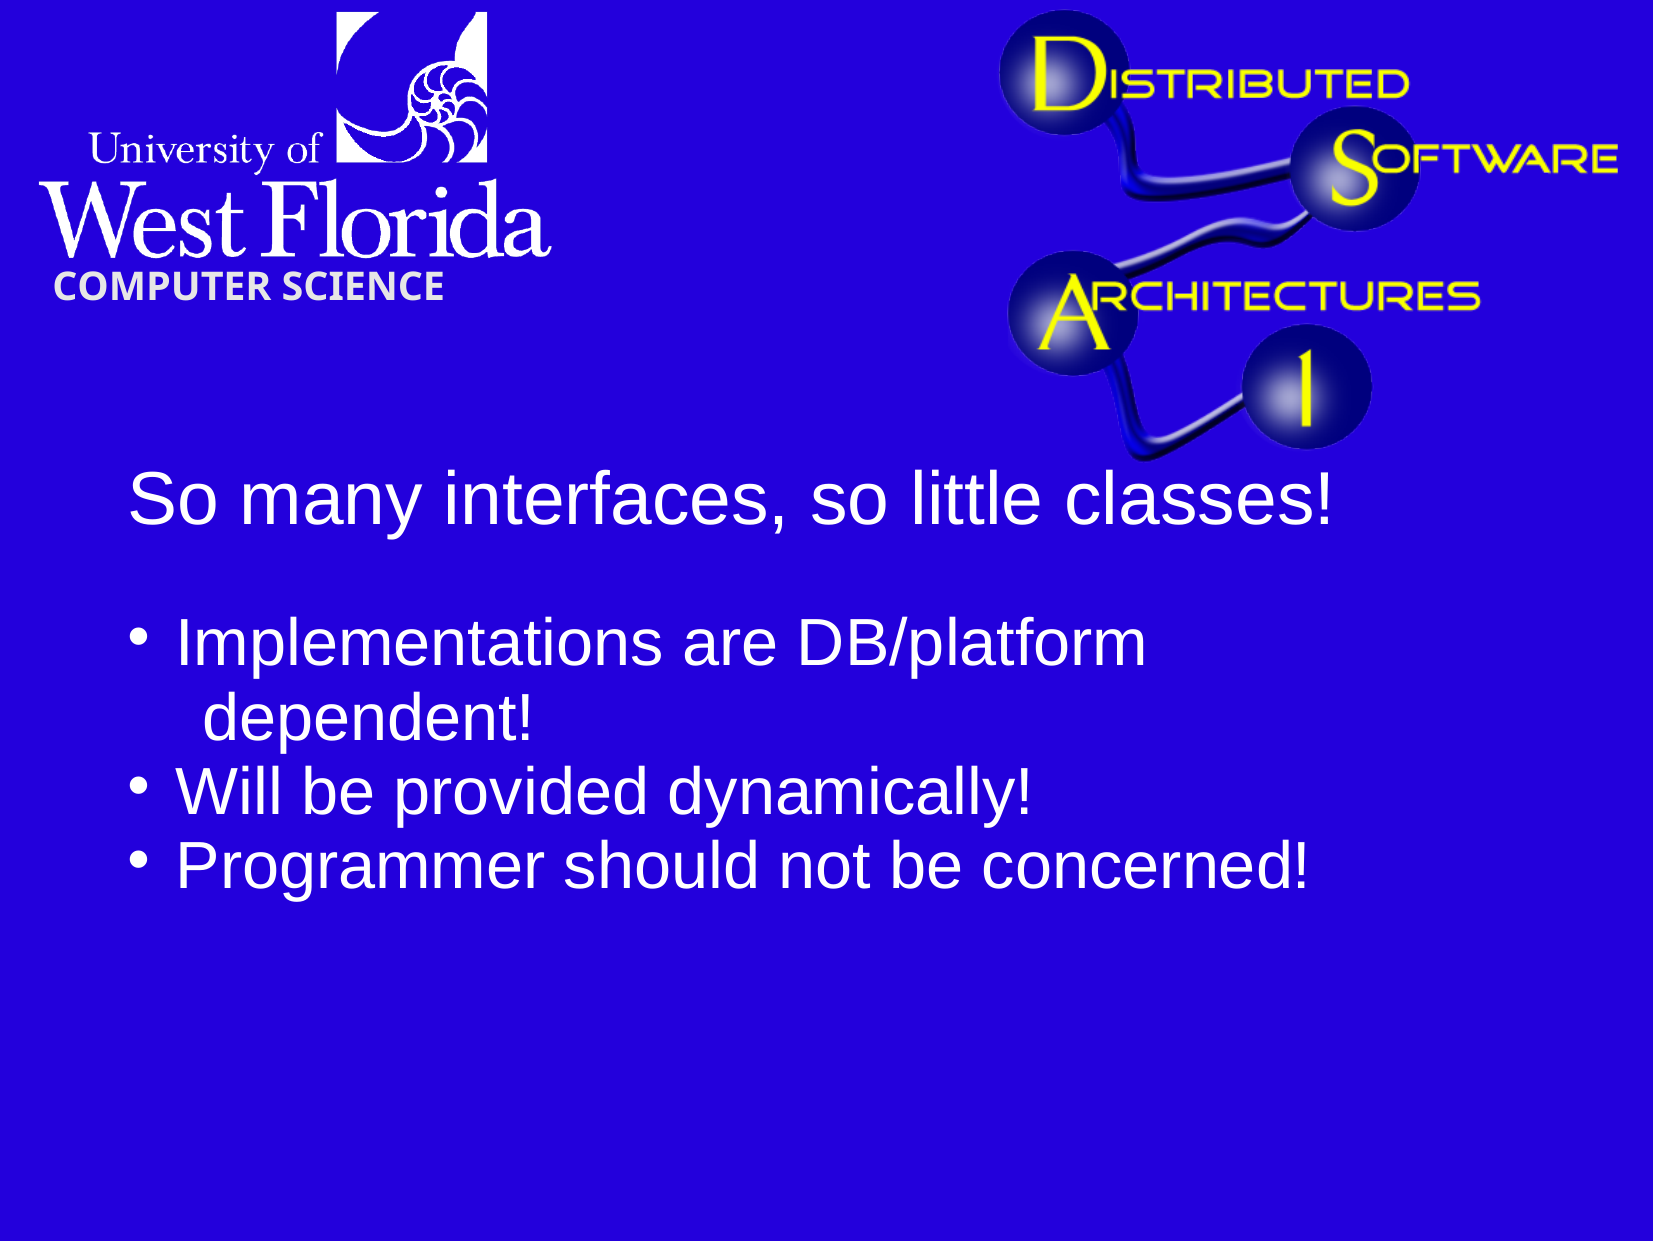

COMPUTER SCIENCE
So many interfaces, so little classes!
 Implementations are DB/platform
	dependent!
 Will be provided dynamically!
 Programmer should not be concerned!